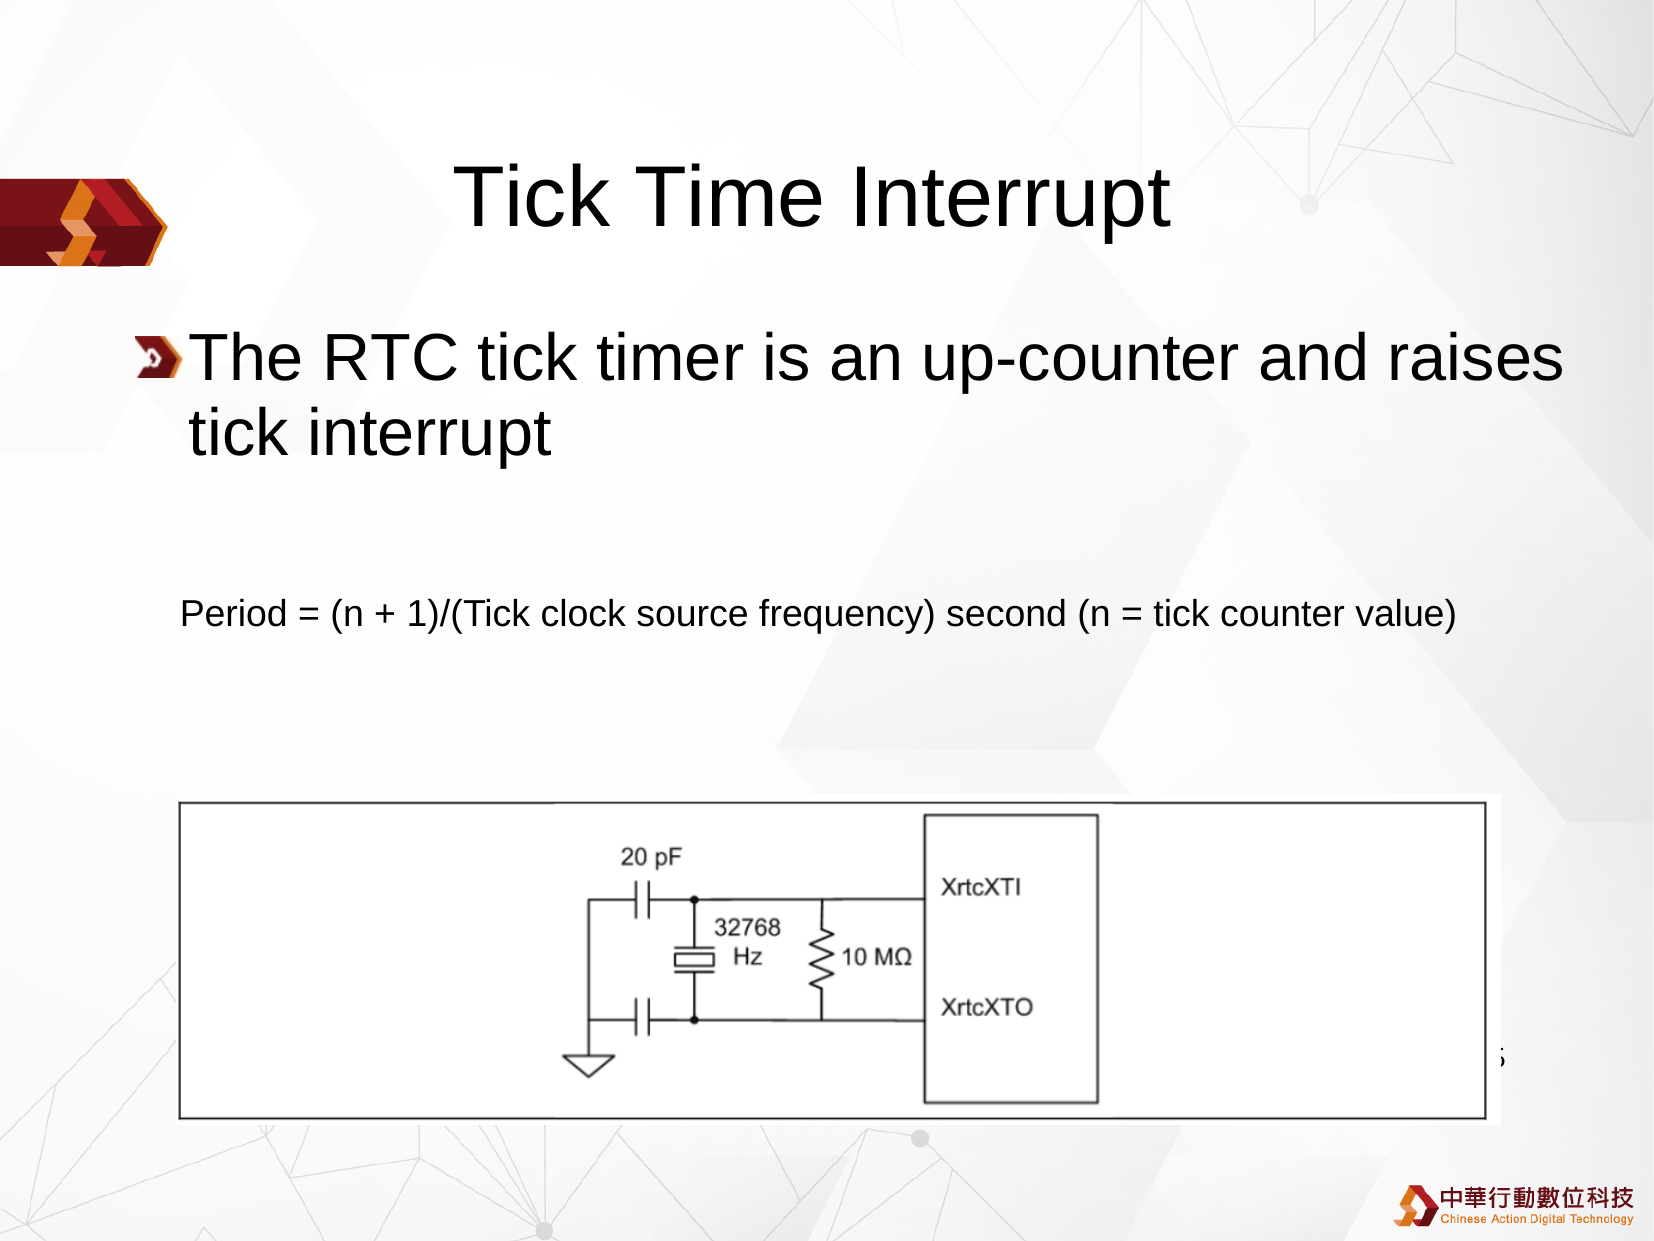

# Tick Time Interrupt
The RTC tick timer is an up-counter and raises tick interrupt
Period = (n + 1)/(Tick clock source frequency) second (n = tick counter value)
5